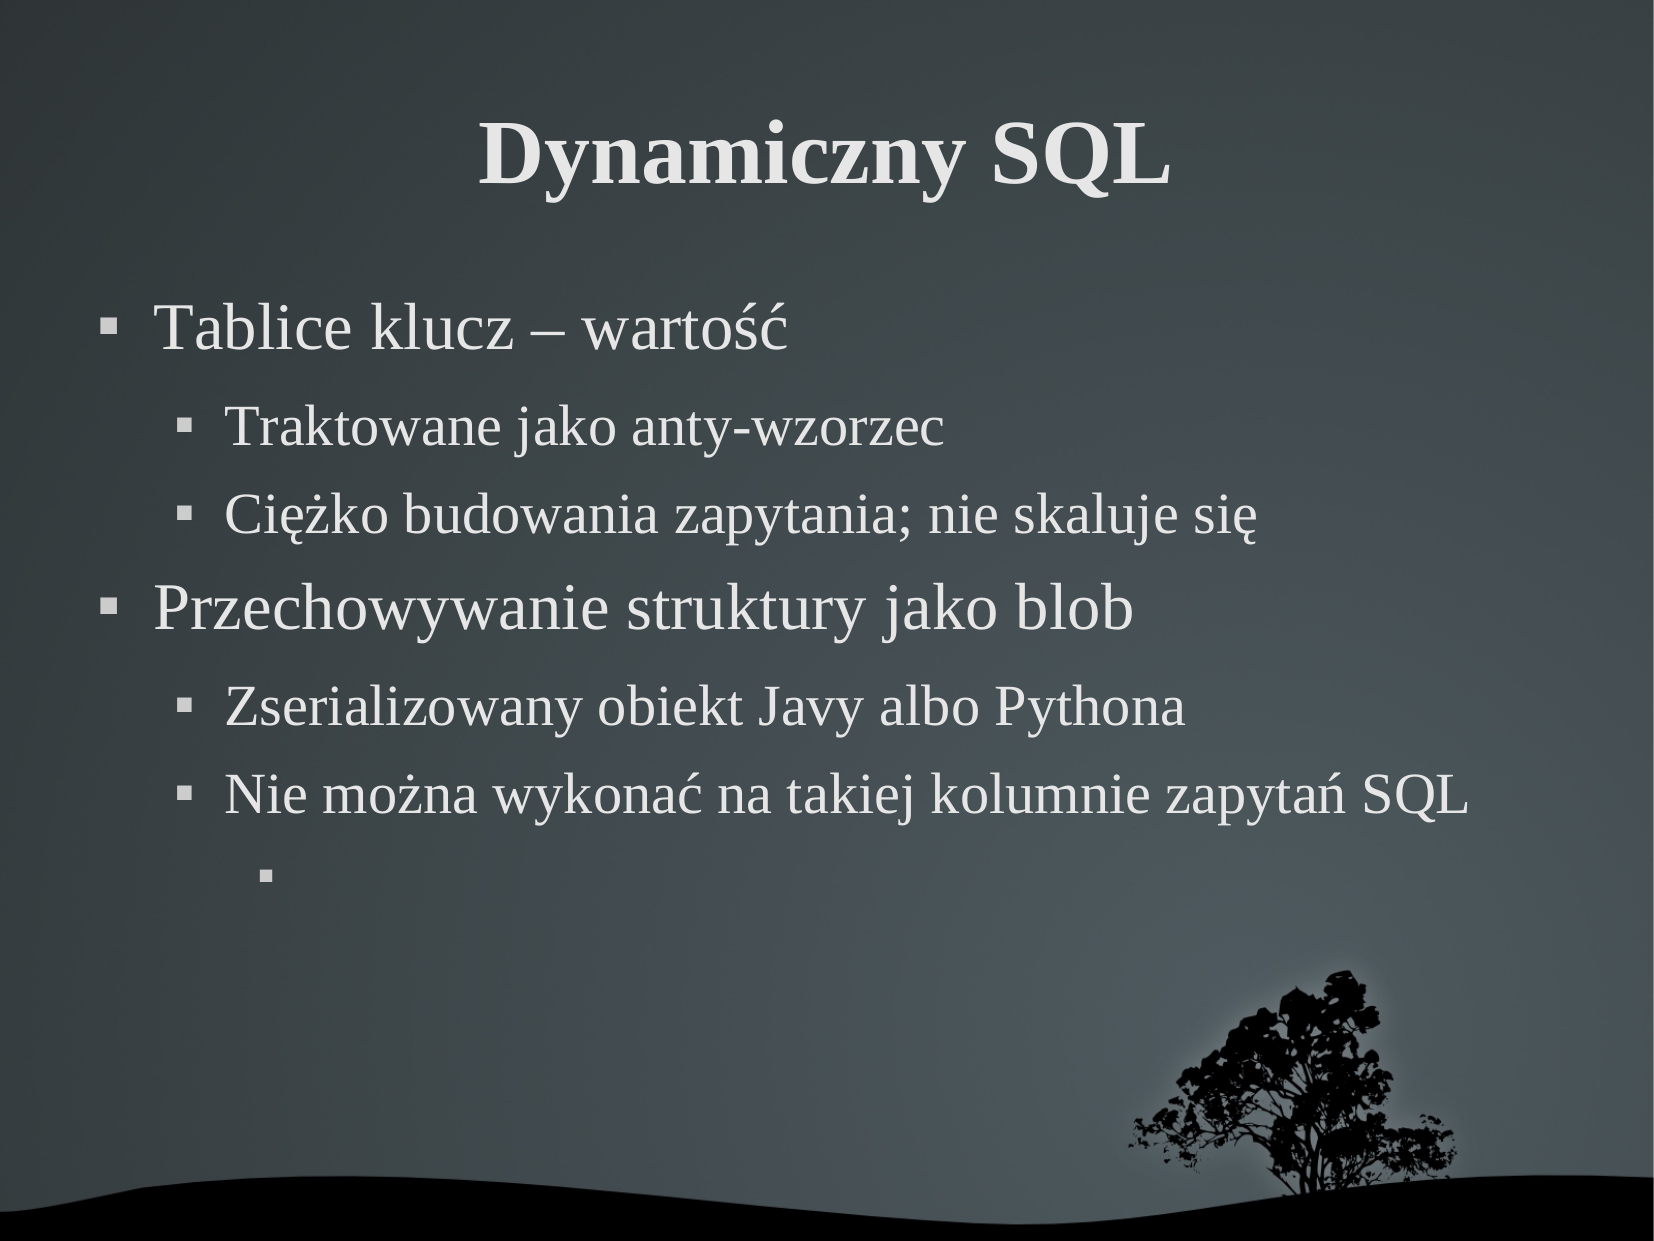

# Dynamiczny SQL
Tablice klucz – wartość
Traktowane jako anty-wzorzec
Ciężko budowania zapytania; nie skaluje się
Przechowywanie struktury jako blob
Zserializowany obiekt Javy albo Pythona
Nie można wykonać na takiej kolumnie zapytań SQL